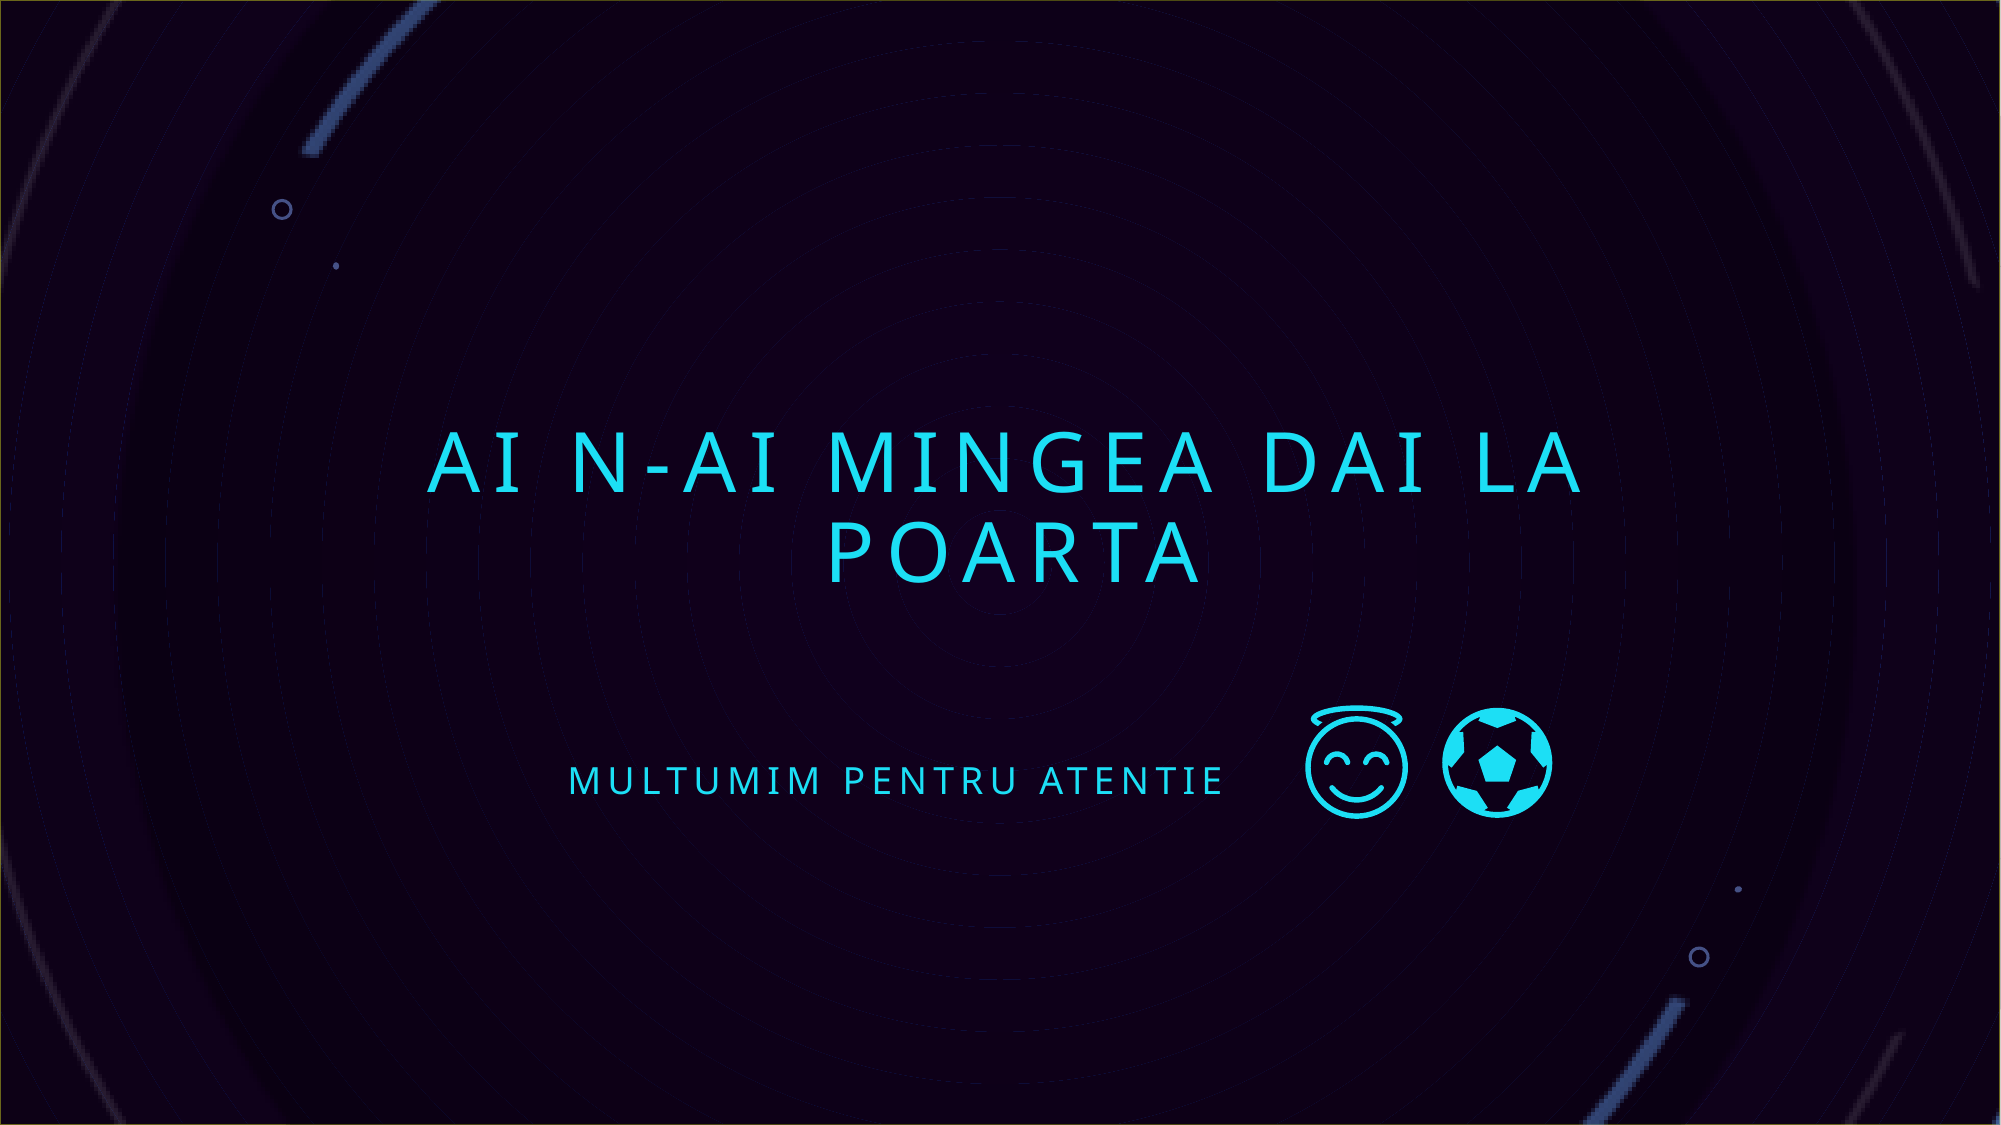

# Ai n-ai mingea dai la poarta
Multumim pentru atentie